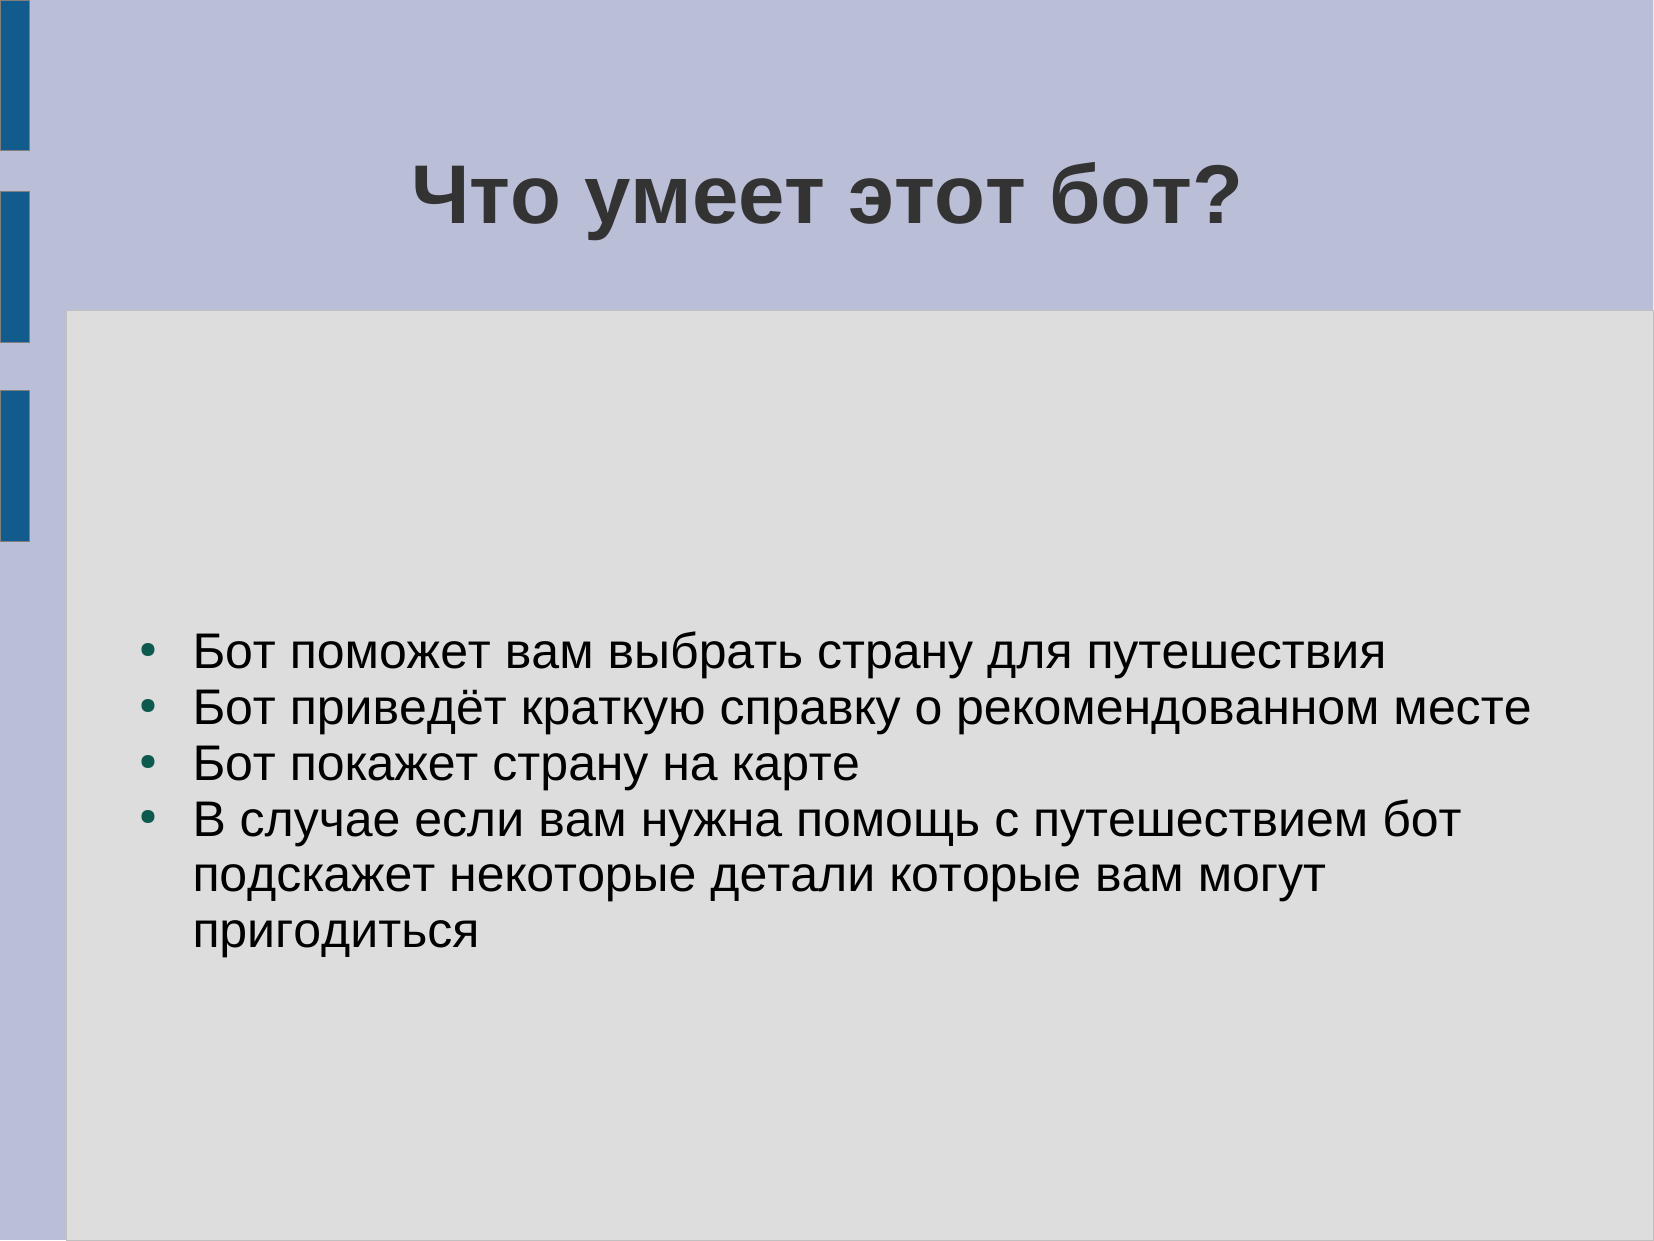

# Что умеет этот бот?
Бот поможет вам выбрать страну для путешествия
Бот приведёт краткую справку о рекомендованном месте
Бот покажет страну на карте
В случае если вам нужна помощь с путешествием бот подскажет некоторые детали которые вам могут пригодиться